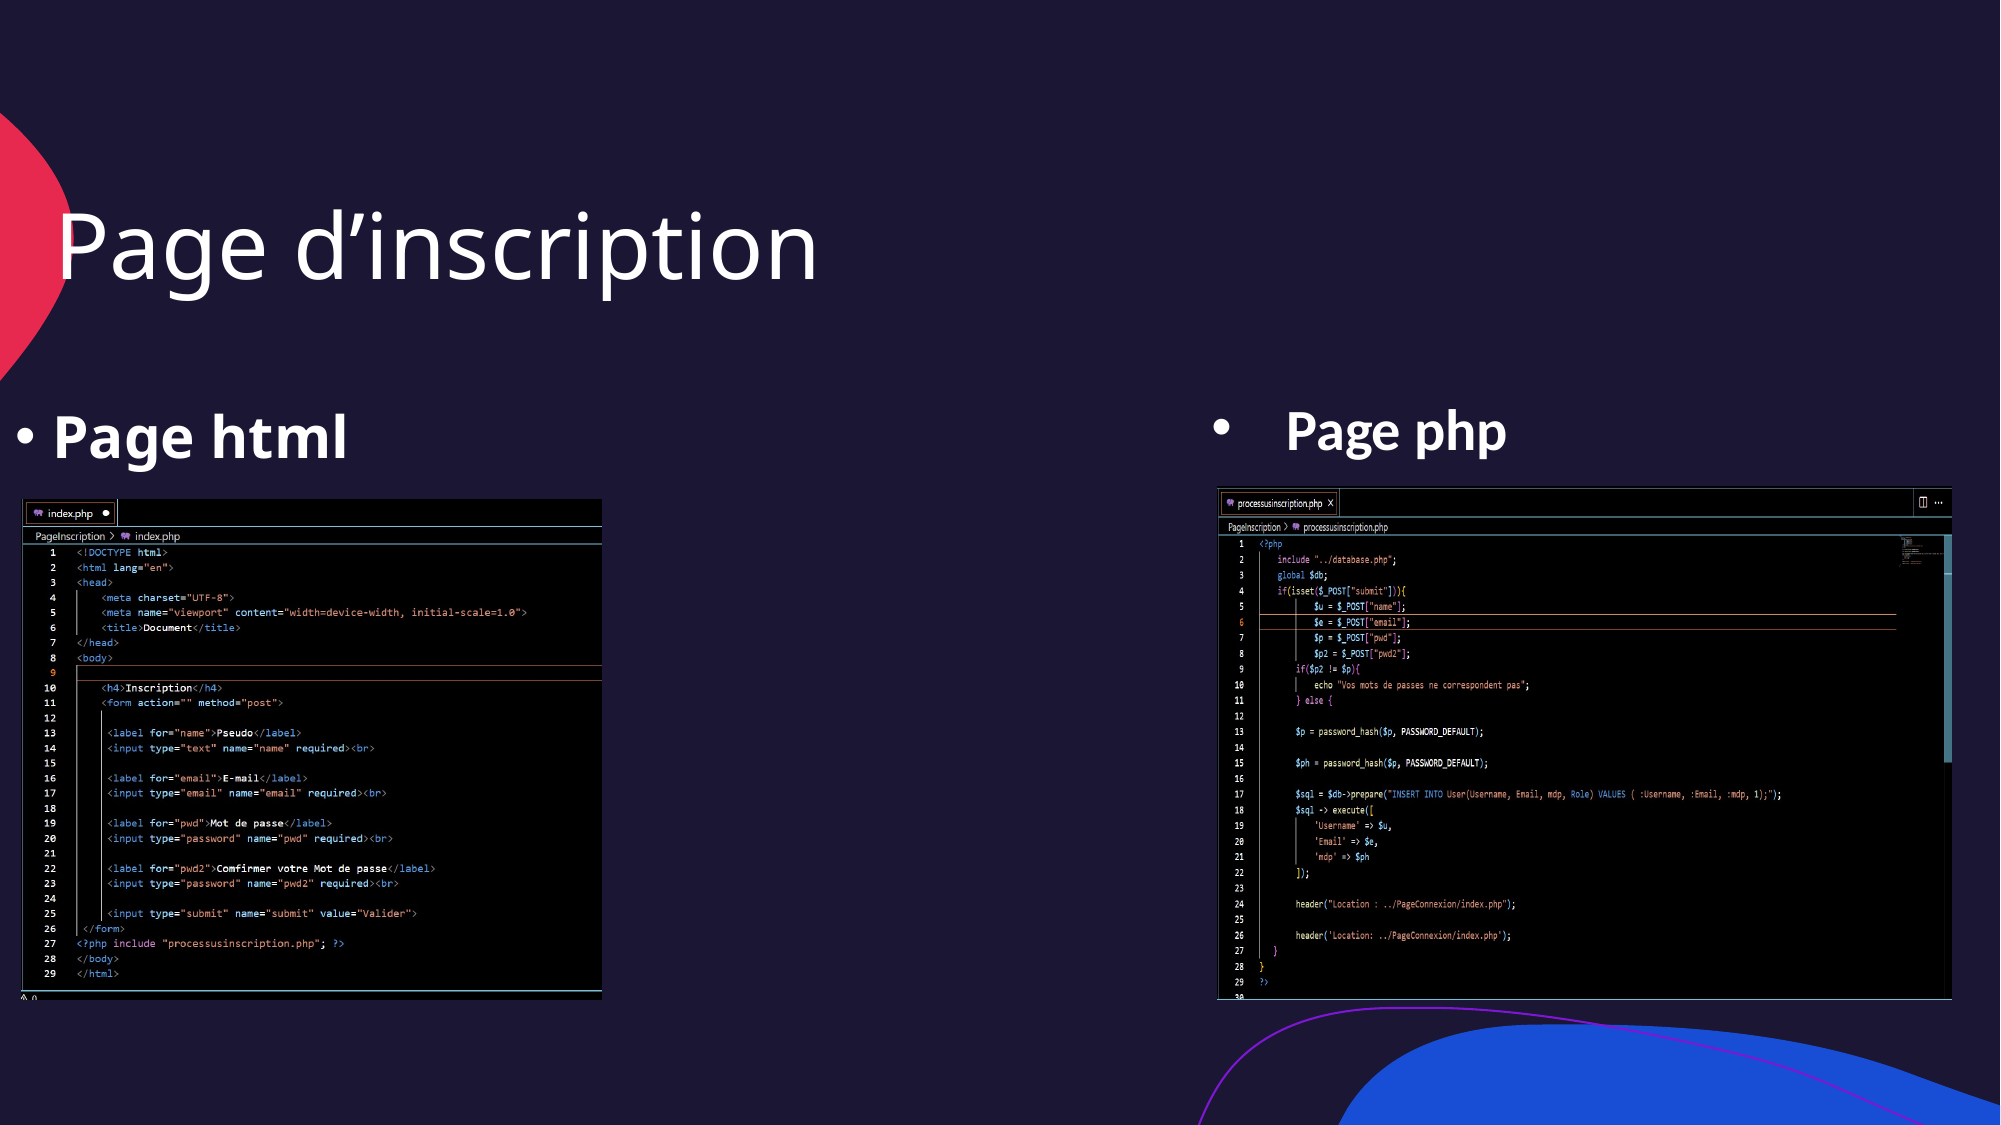

# Page d’inscription
Page html
Page php